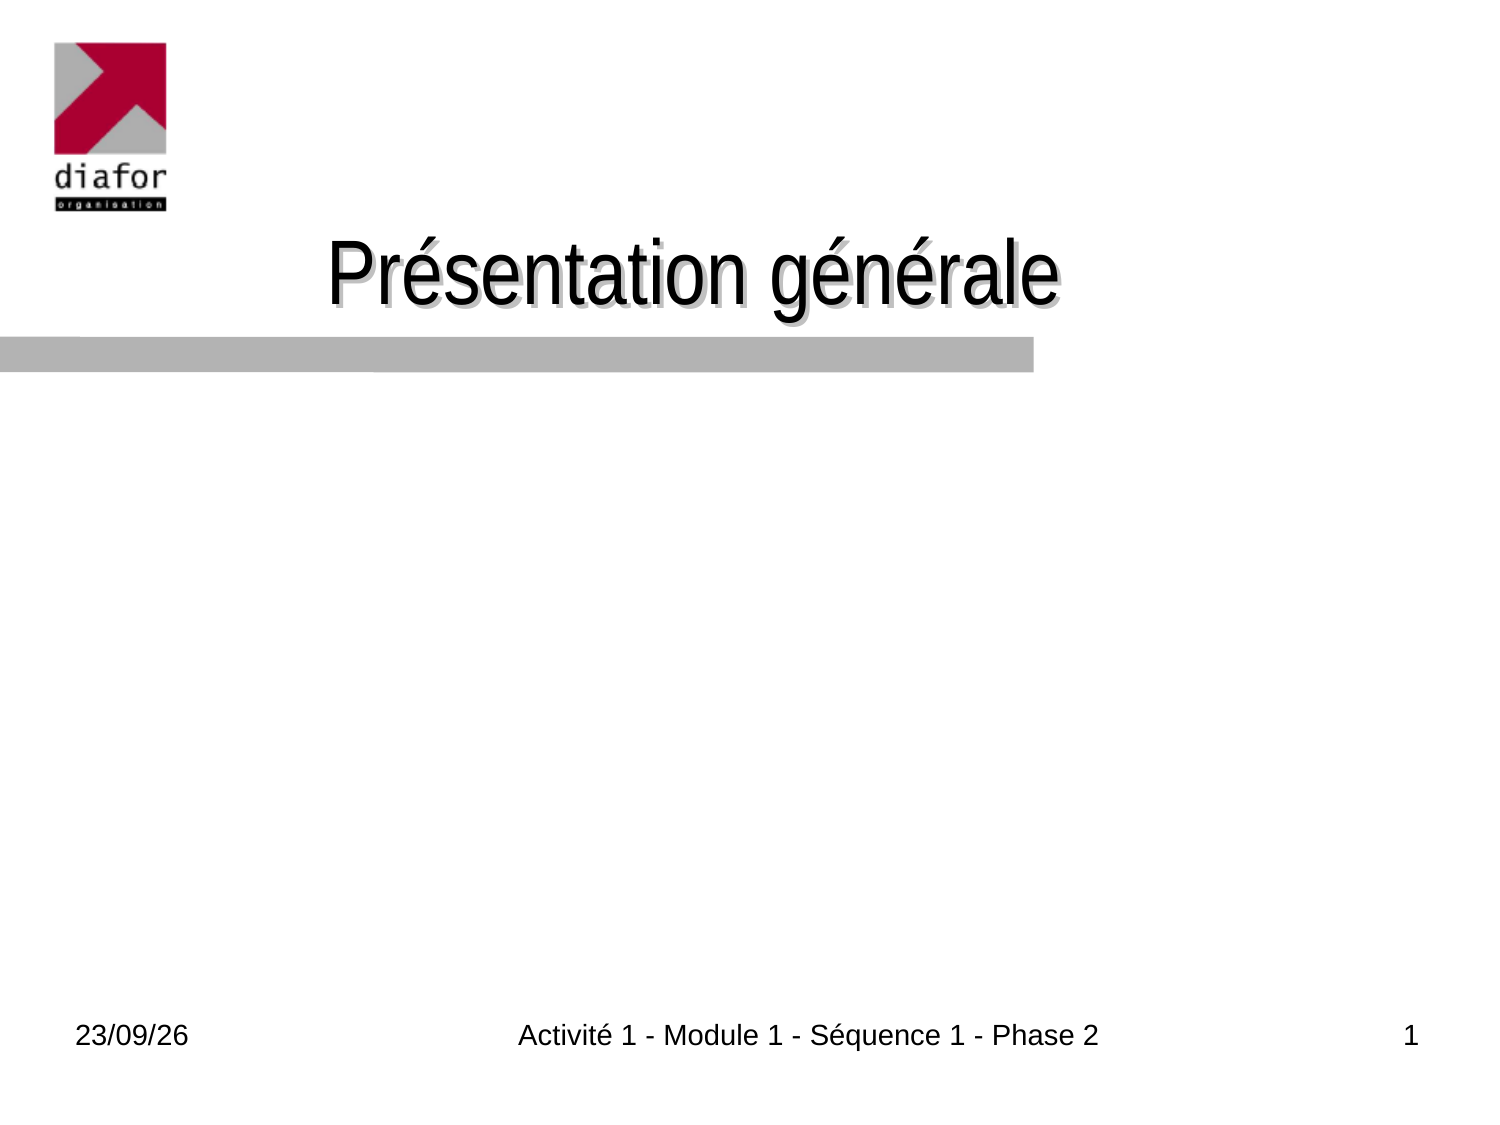

# Présentation générale
Activité 1 - Module 1 - Séquence 1 - Phase 2
1